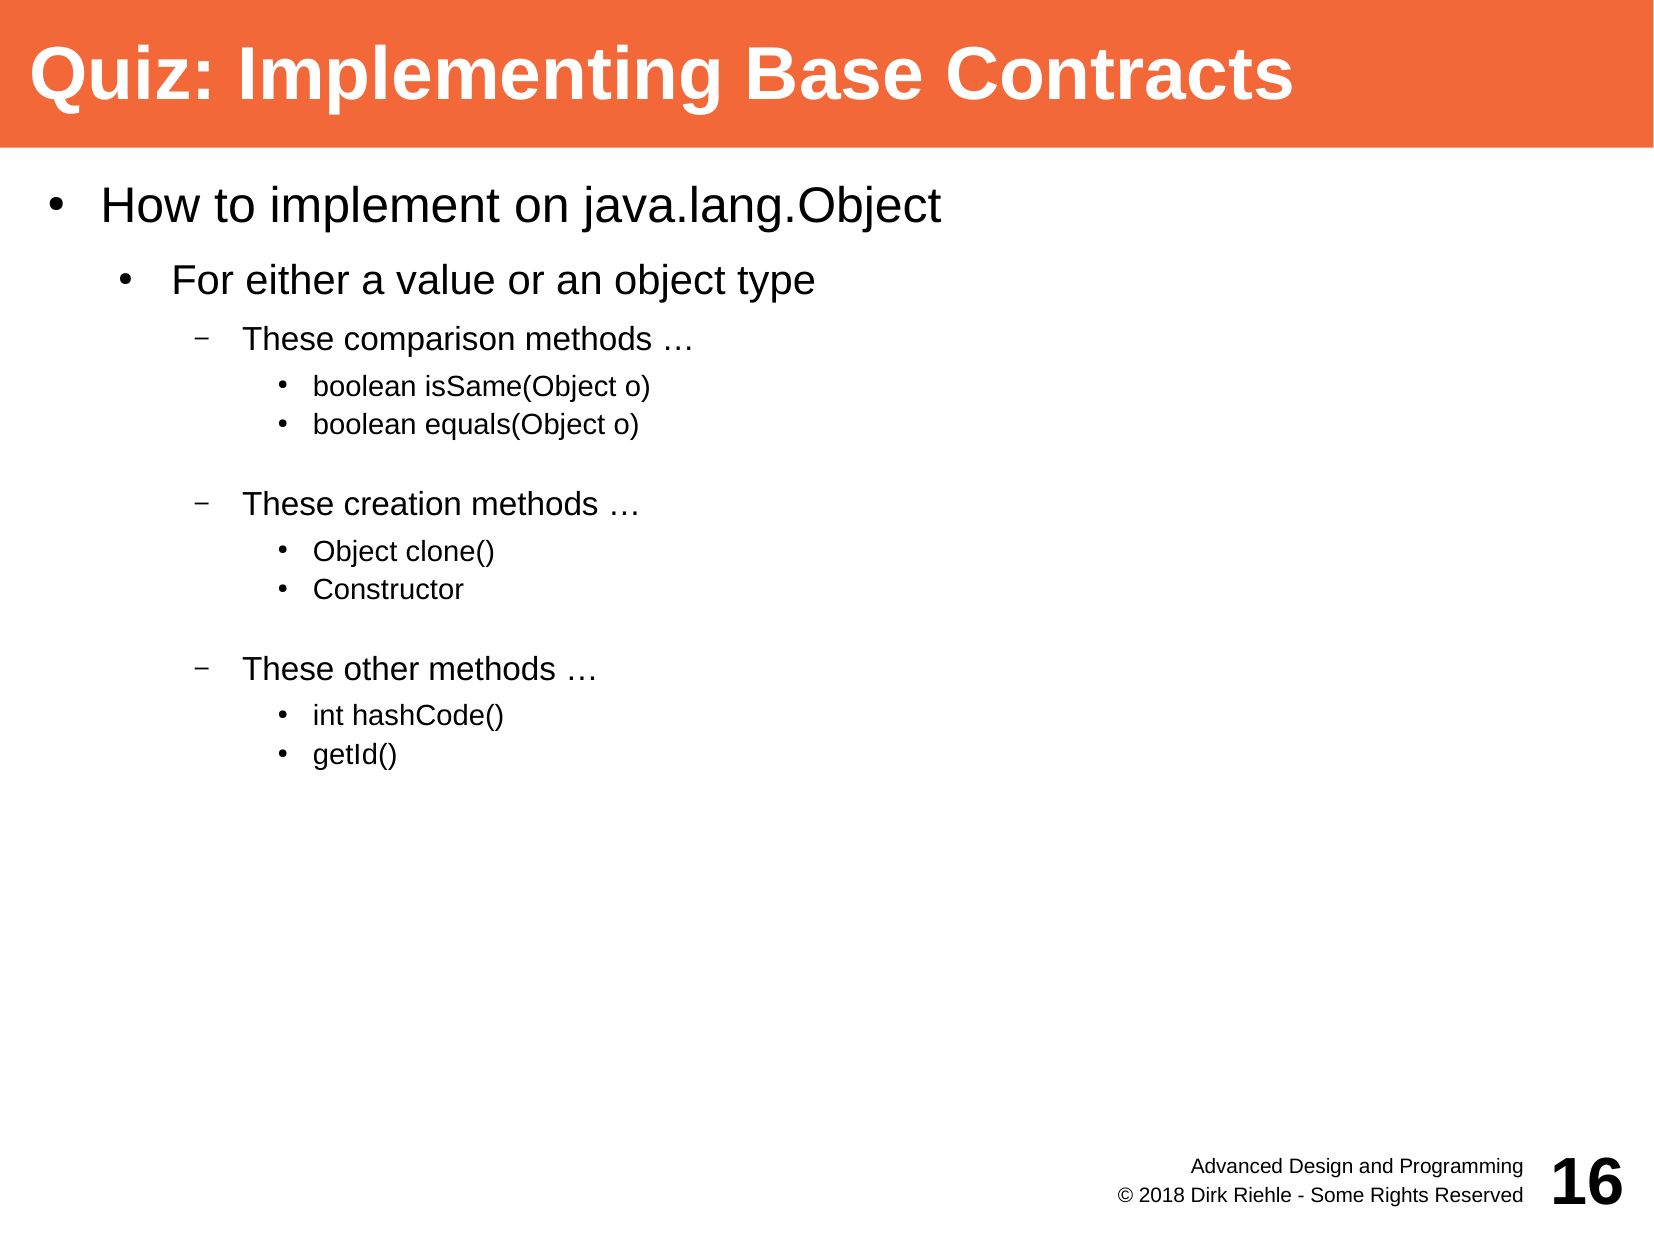

# Quiz: Implementing Base Contracts
How to implement on java.lang.Object
For either a value or an object type
These comparison methods …
boolean isSame(Object o)
boolean equals(Object o)
These creation methods …
Object clone()
Constructor
These other methods …
int hashCode()
getId()
Advanced Design and Programming
16
© 2018 Dirk Riehle - Some Rights Reserved